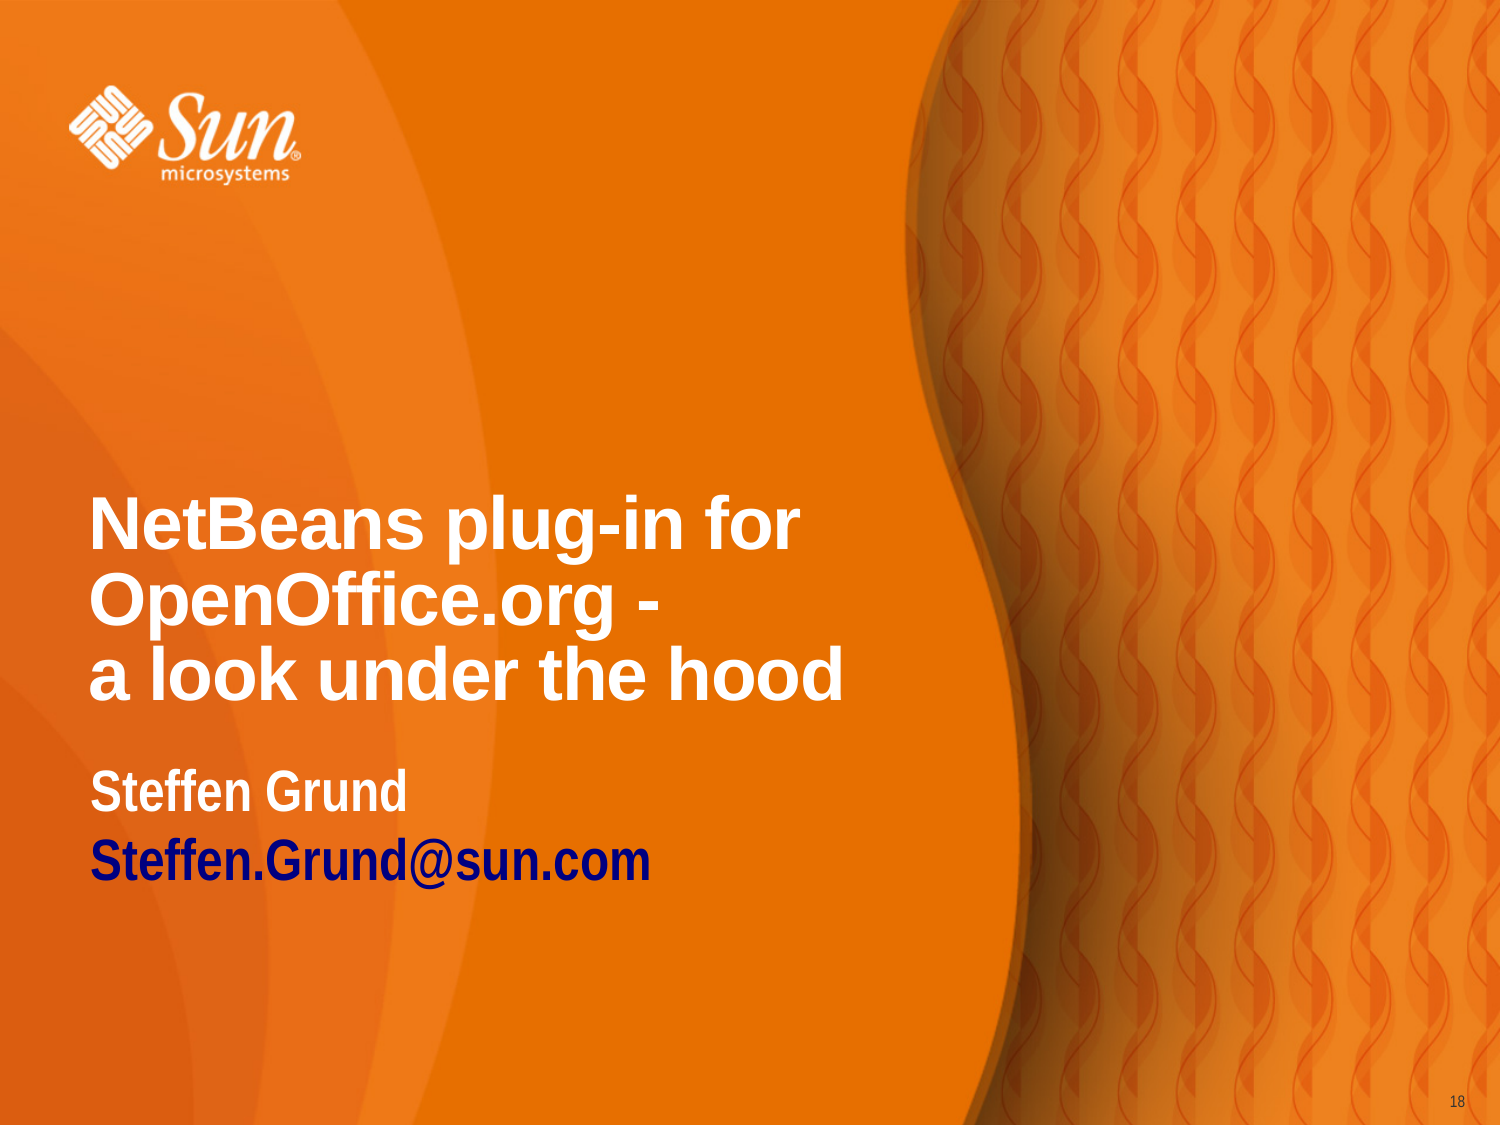

# NetBeans plug-in for OpenOffice.org - a look under the hood
Steffen Grund
Steffen.Grund@sun.com